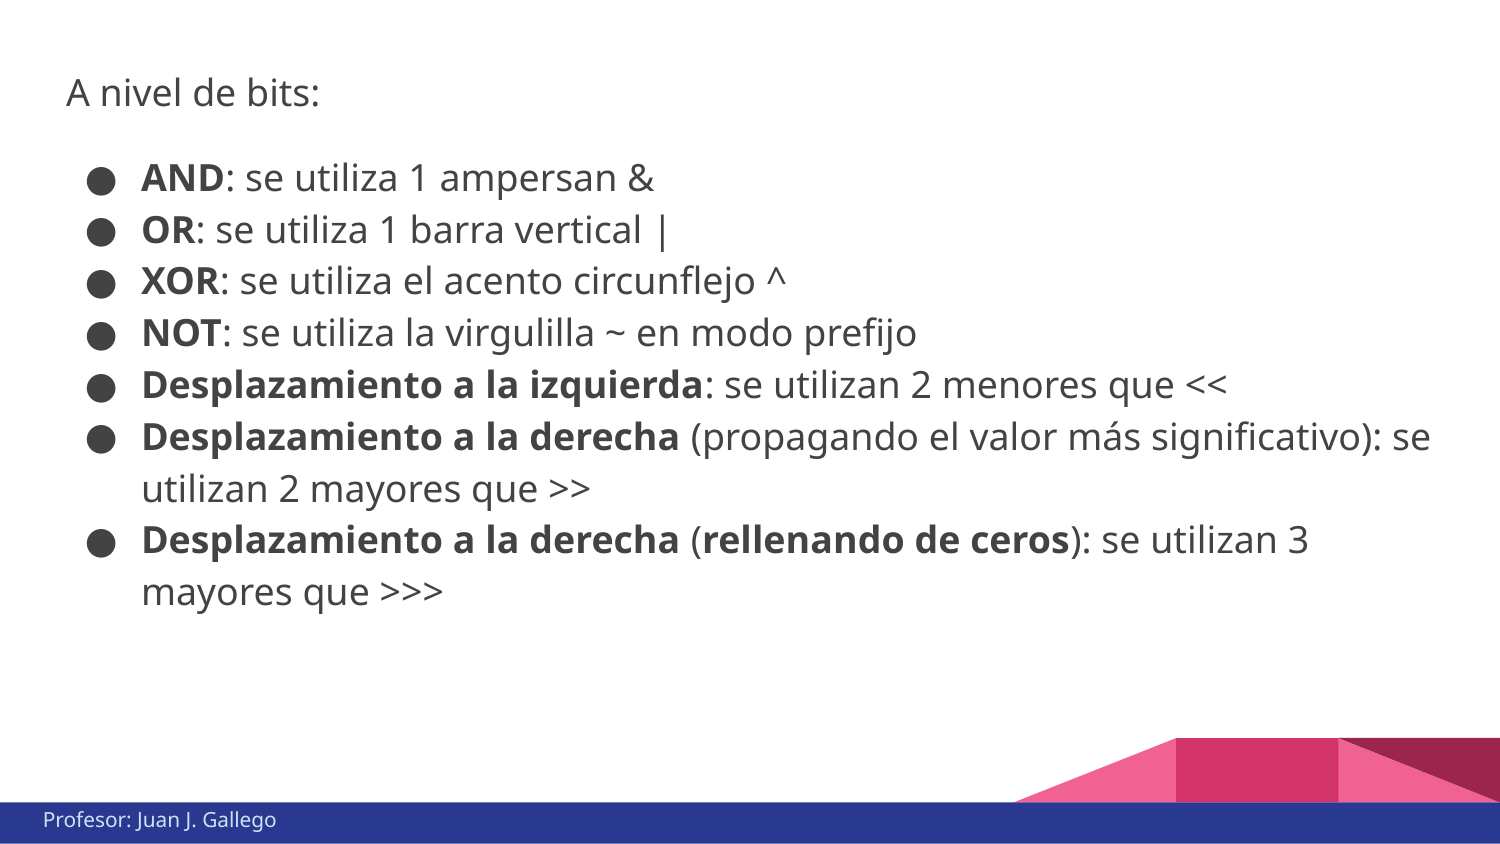

# A nivel de bits:
AND: se utiliza 1 ampersan &
OR: se utiliza 1 barra vertical |
XOR: se utiliza el acento circunflejo ^
NOT: se utiliza la virgulilla ~ en modo prefijo
Desplazamiento a la izquierda: se utilizan 2 menores que <<
Desplazamiento a la derecha (propagando el valor más significativo): se utilizan 2 mayores que >>
Desplazamiento a la derecha (rellenando de ceros): se utilizan 3 mayores que >>>